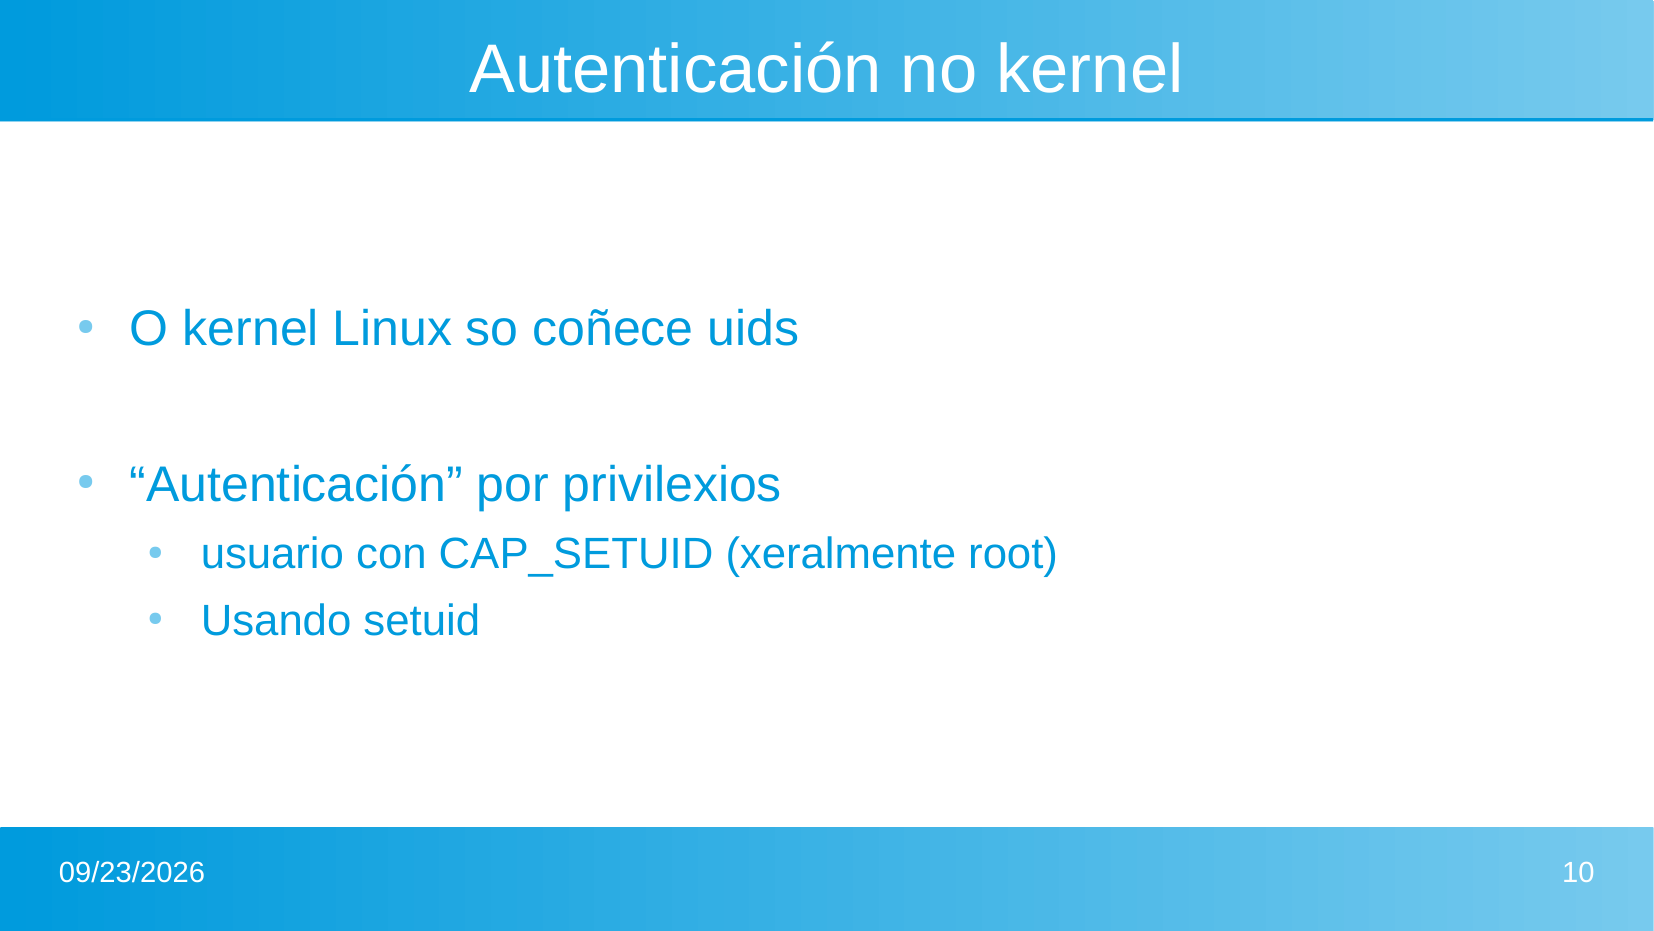

# Autenticación no kernel
O kernel Linux so coñece uids
“Autenticación” por privilexios
usuario con CAP_SETUID (xeralmente root)
Usando setuid
10